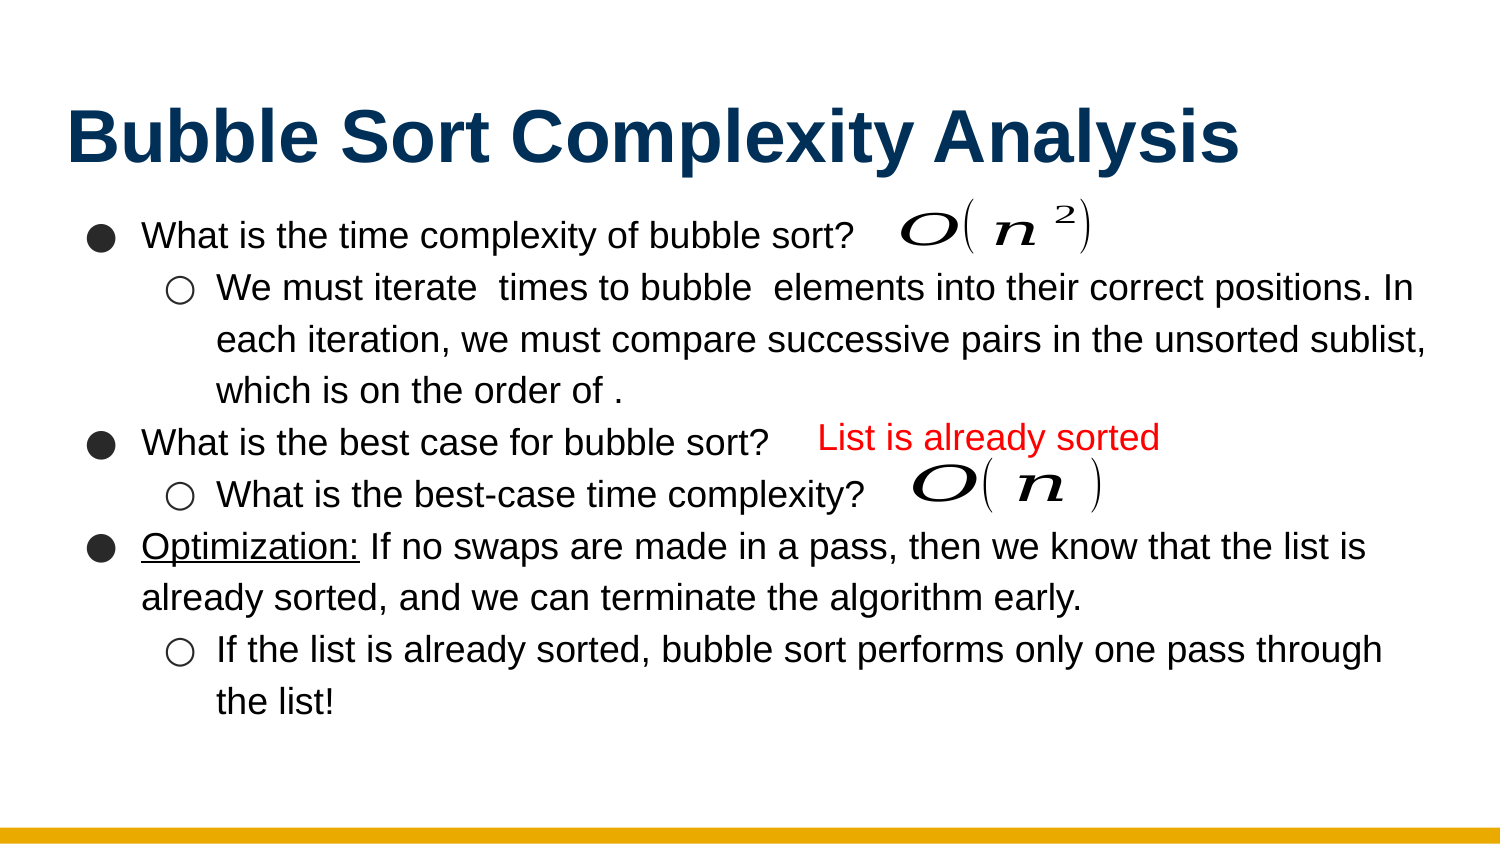

# Bubble Sort Complexity Analysis
What is the time complexity of bubble sort?
We must iterate times to bubble elements into their correct positions. In each iteration, we must compare successive pairs in the unsorted sublist, which is on the order of .
What is the best case for bubble sort?
What is the best-case time complexity?
Optimization: If no swaps are made in a pass, then we know that the list is already sorted, and we can terminate the algorithm early.
If the list is already sorted, bubble sort performs only one pass through the list!
List is already sorted